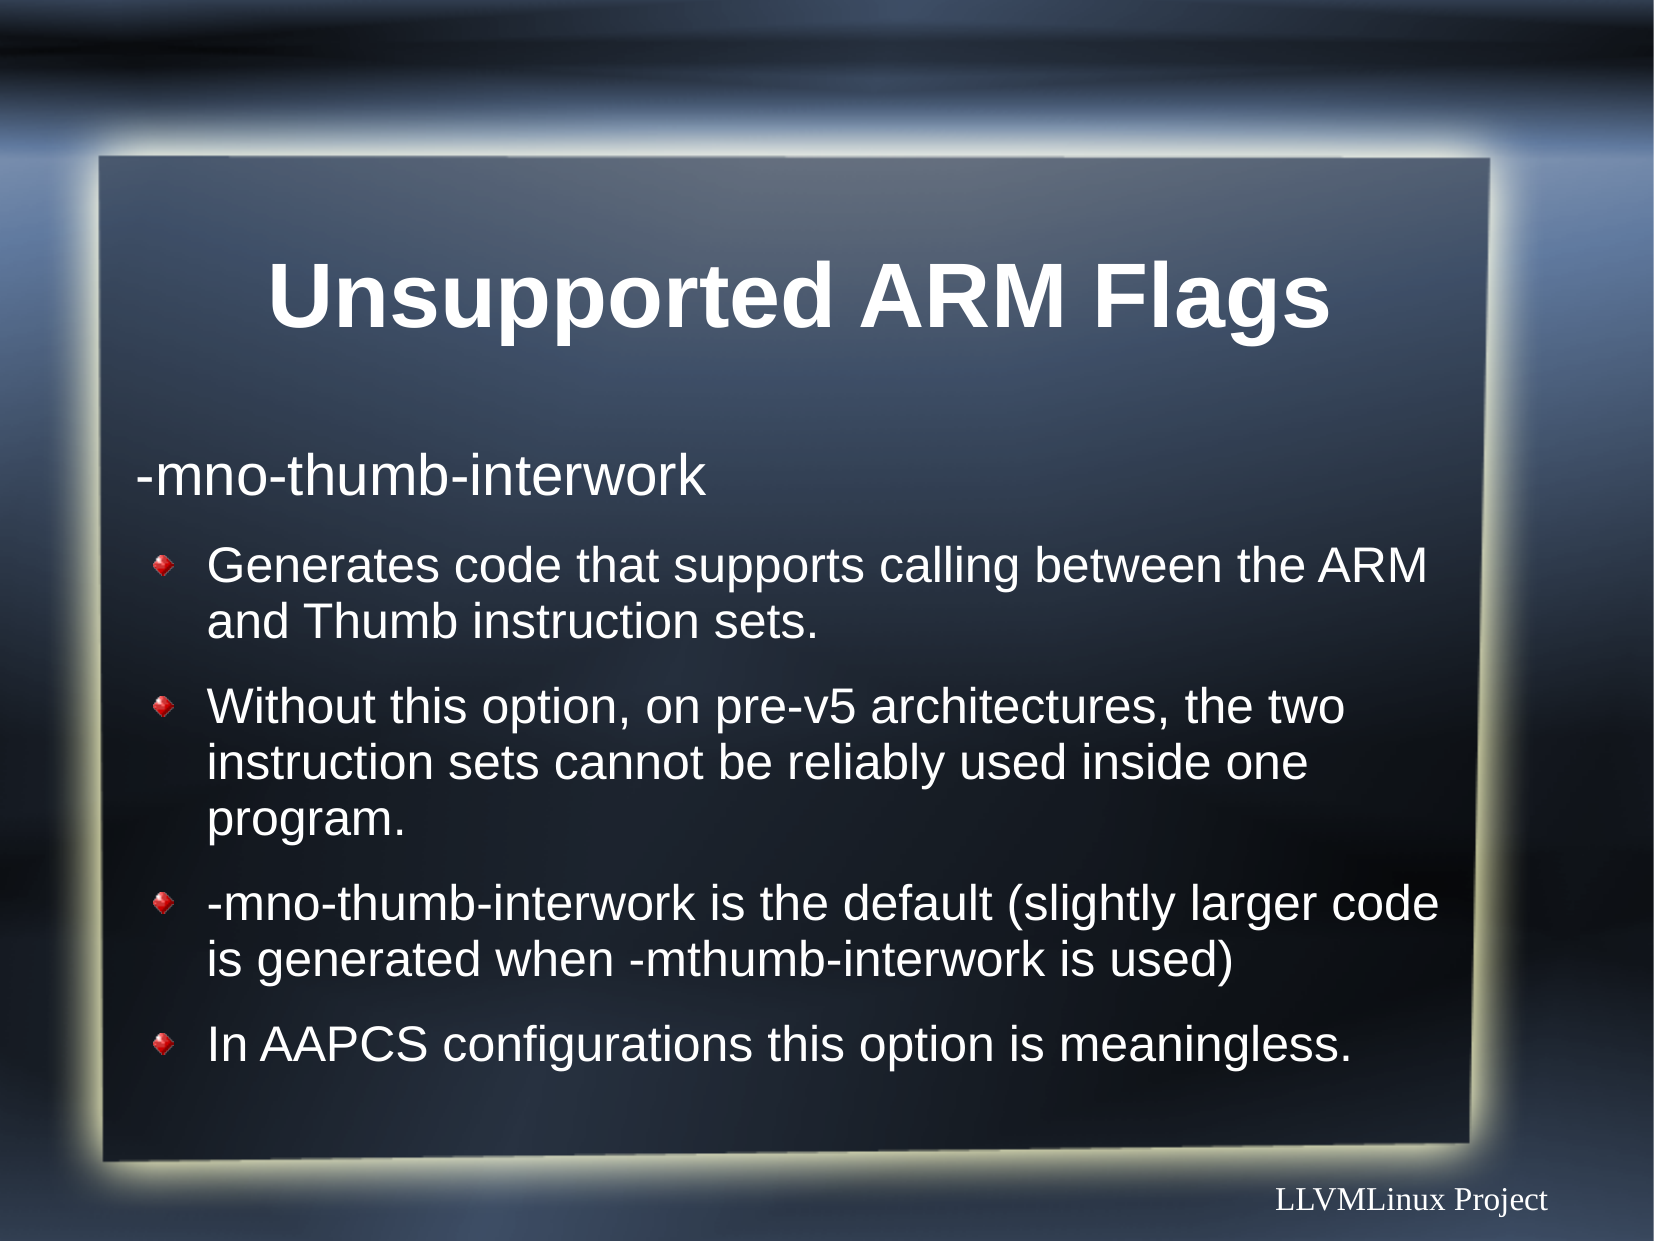

# Unsupported ARM Flags
-mno-thumb-interwork
Generates code that supports calling between the ARM and Thumb instruction sets.
Without this option, on pre-v5 architectures, the two instruction sets cannot be reliably used inside one program.
-mno-thumb-interwork is the default (slightly larger code is generated when -mthumb-interwork is used)
In AAPCS configurations this option is meaningless.